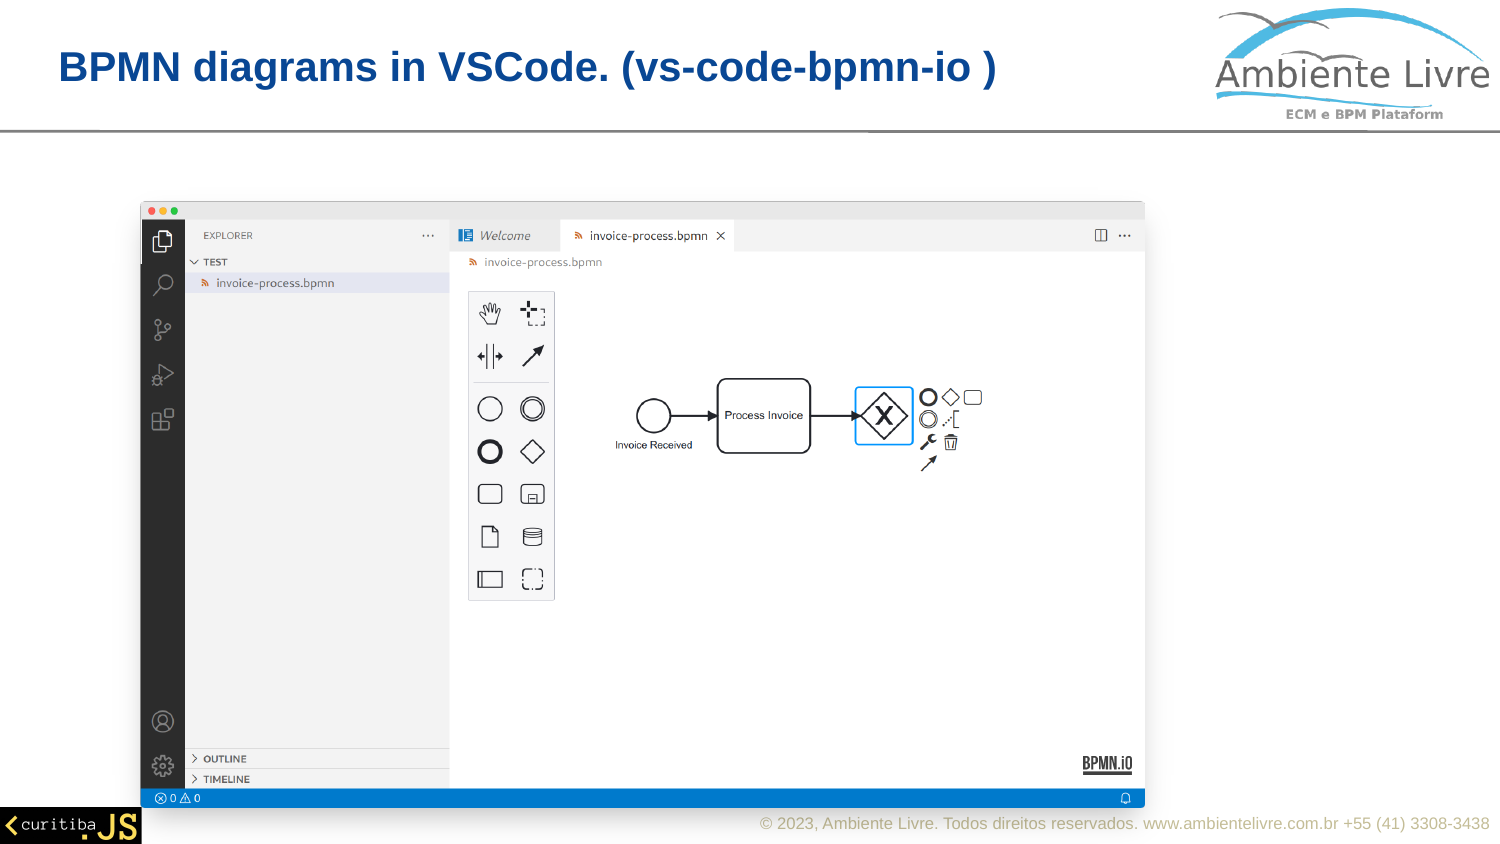

# BPMN diagrams in VSCode. (vs-code-bpmn-io )